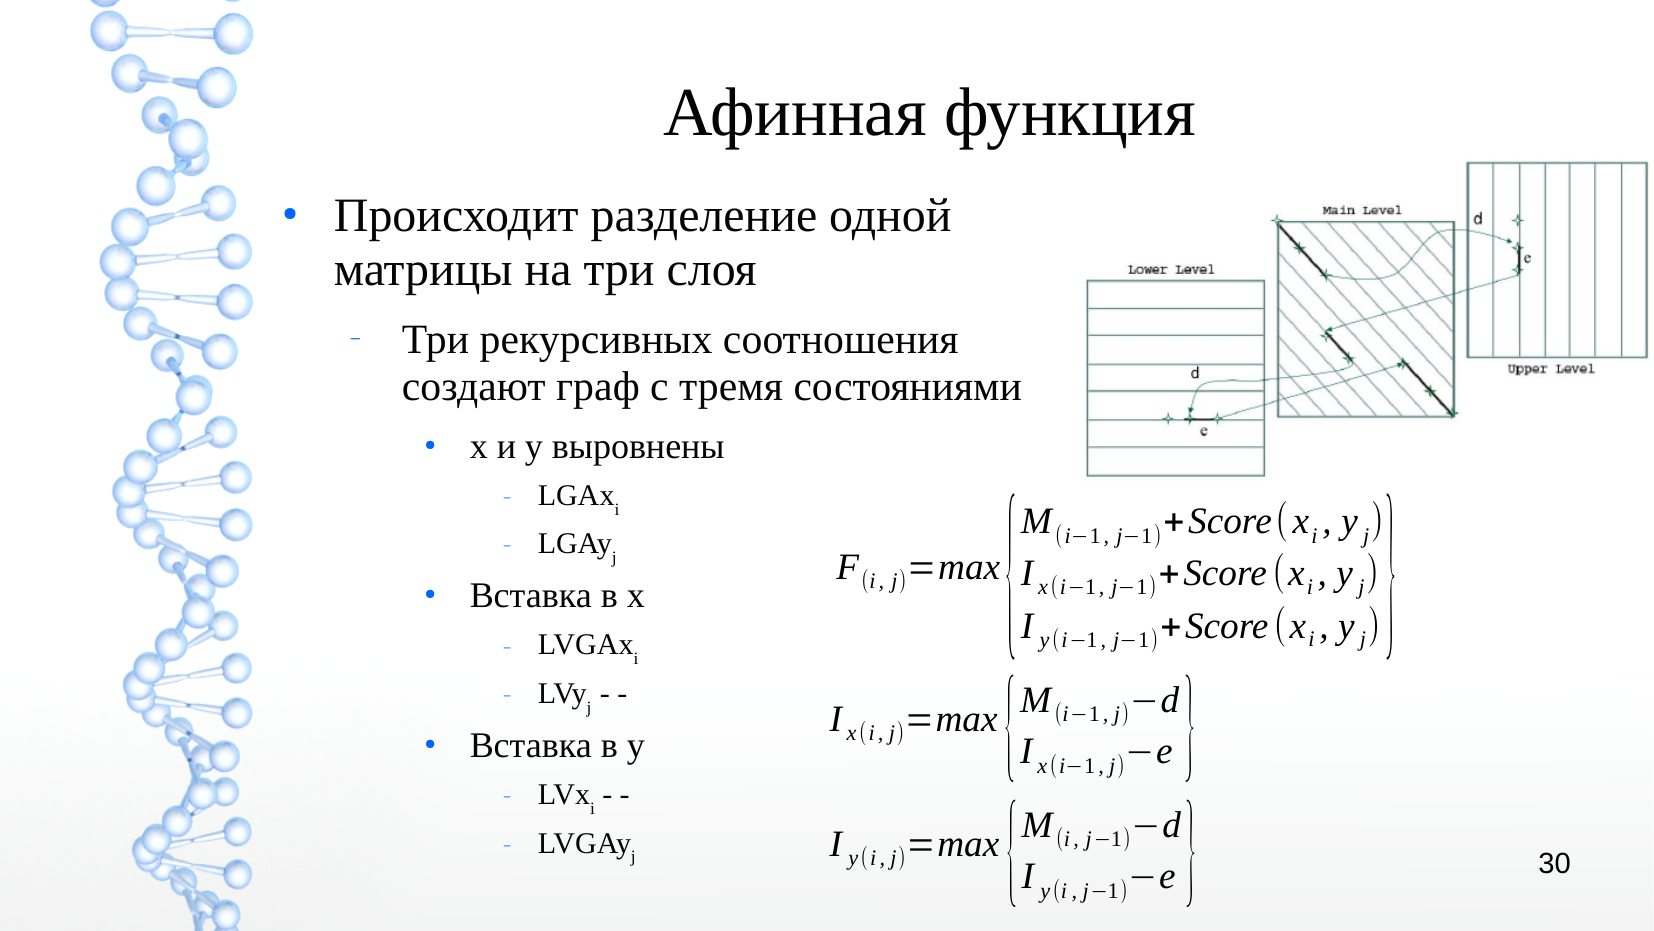

# Афинная функция
Происходит разделение одной матрицы на три слоя
Три рекурсивных соотношения создают граф с тремя состояниями
x и y выровнены
LGAxi
LGAyj
Вставка в x
LVGAxi
LVyj - -
Вставка в y
LVxi - -
LVGAyj
30